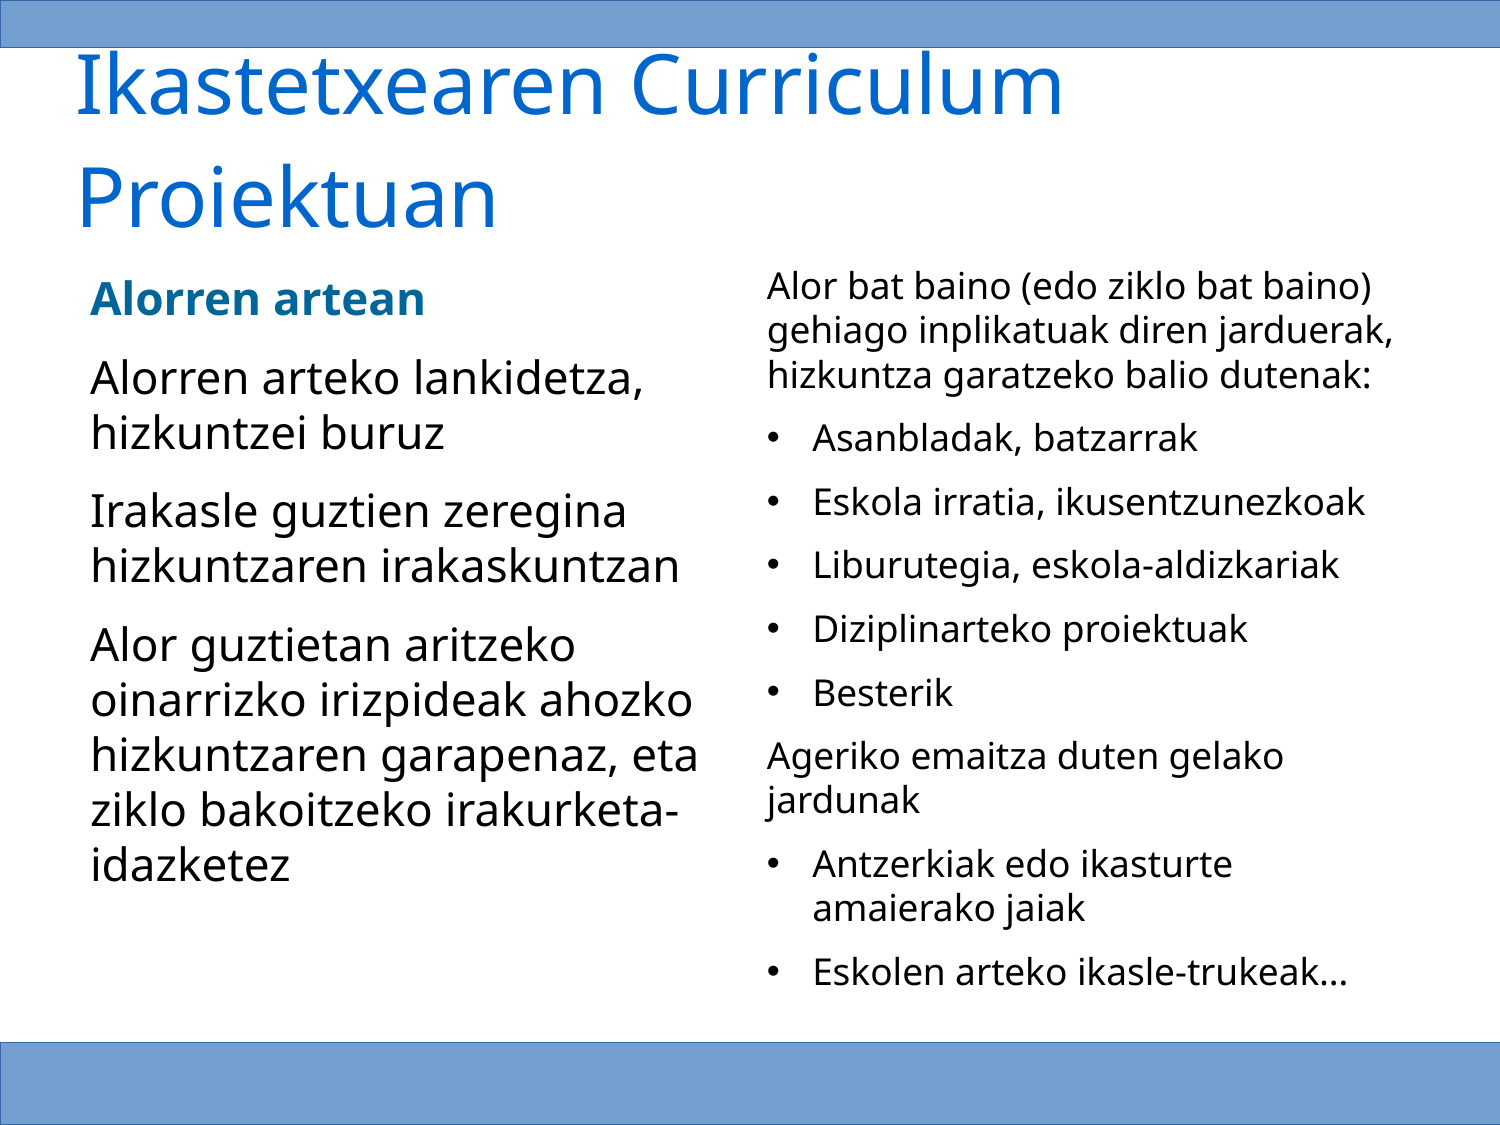

# Ikastetxearen Curriculum Proiektuan
Alorren artean
Alorren arteko lankidetza, hizkuntzei buruz
Irakasle guztien zeregina hizkuntzaren irakaskuntzan
Alor guztietan aritzeko oinarrizko irizpideak ahozko hizkuntzaren garapenaz, eta ziklo bakoitzeko irakurketa-idazketez
Alor bat baino (edo ziklo bat baino) gehiago inplikatuak diren jarduerak, hizkuntza garatzeko balio dutenak:
Asanbladak, batzarrak
Eskola irratia, ikusentzunezkoak
Liburutegia, eskola-aldizkariak
Diziplinarteko proiektuak
Besterik
Ageriko emaitza duten gelako jardunak
Antzerkiak edo ikasturte amaierako jaiak
Eskolen arteko ikasle-trukeak…